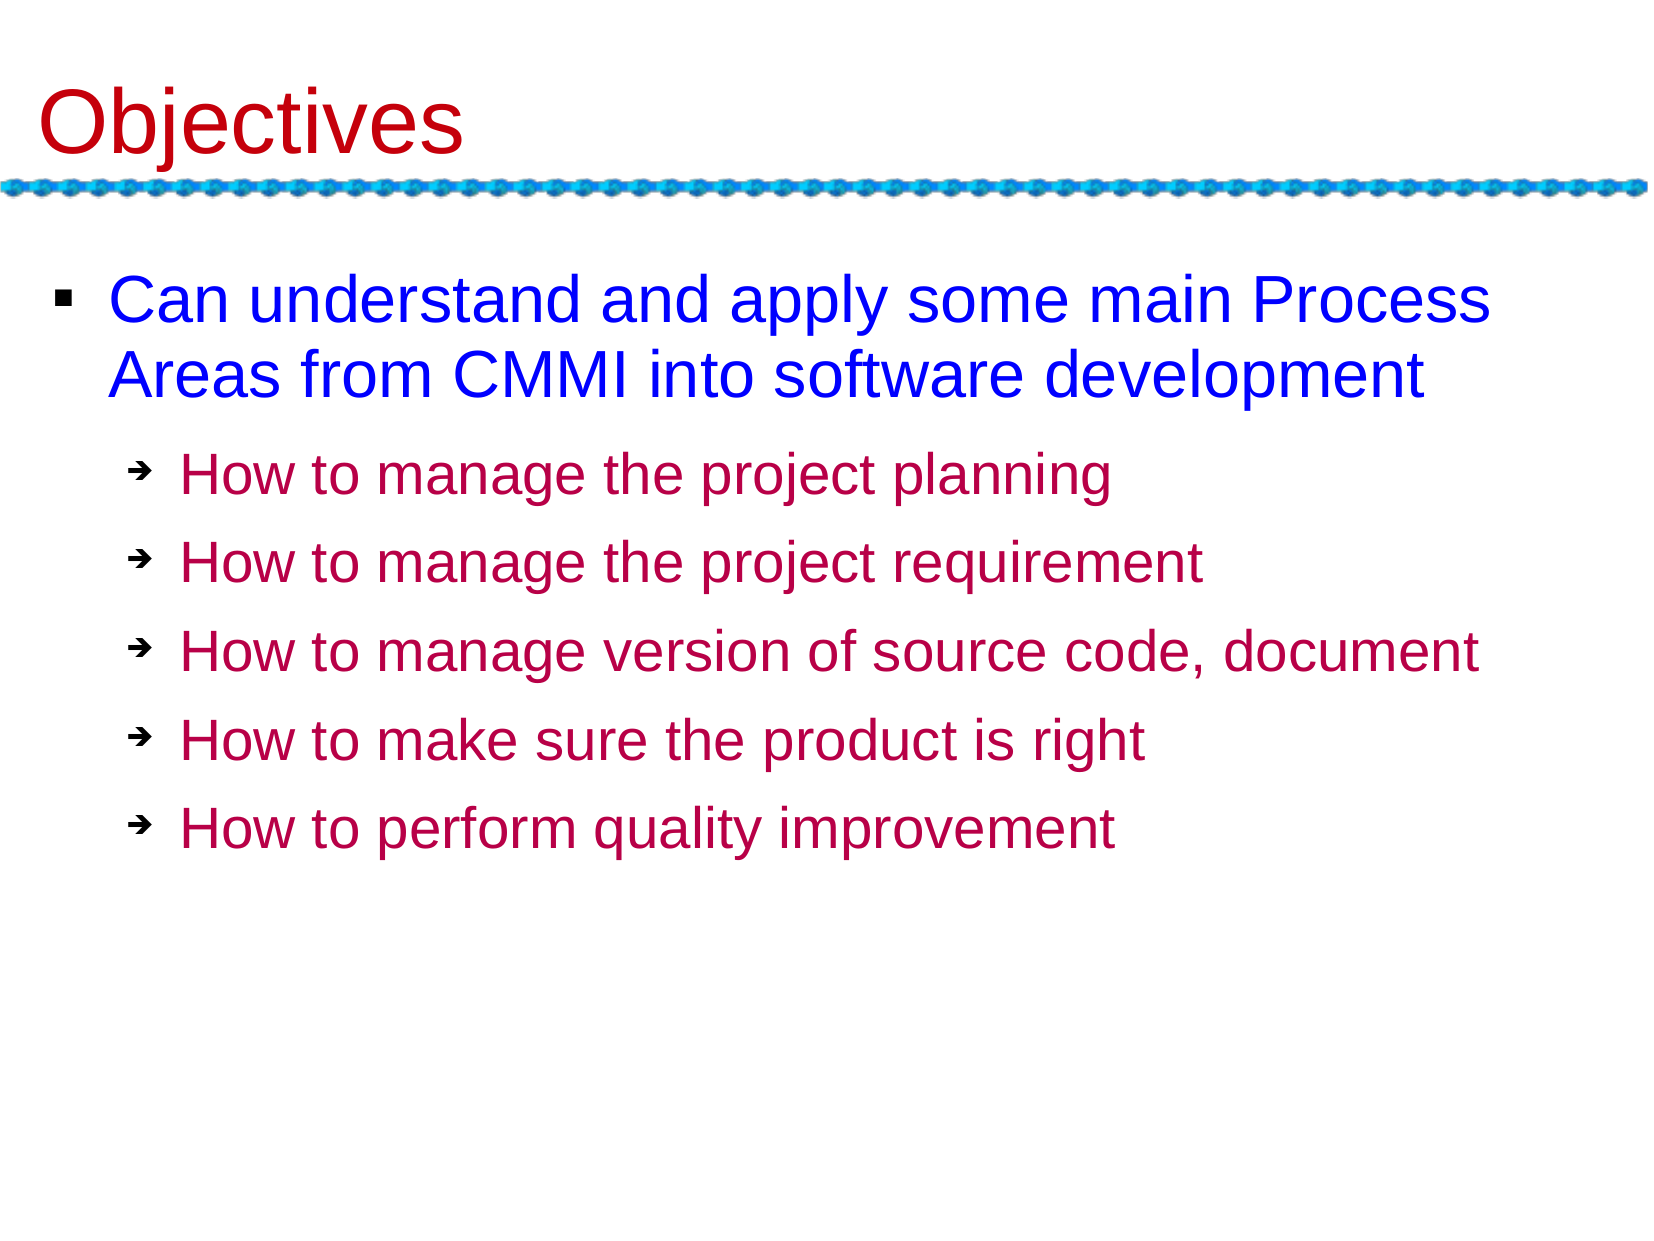

# Objectives
Can understand and apply some main Process Areas from CMMI into software development
How to manage the project planning
How to manage the project requirement
How to manage version of source code, document
How to make sure the product is right
How to perform quality improvement